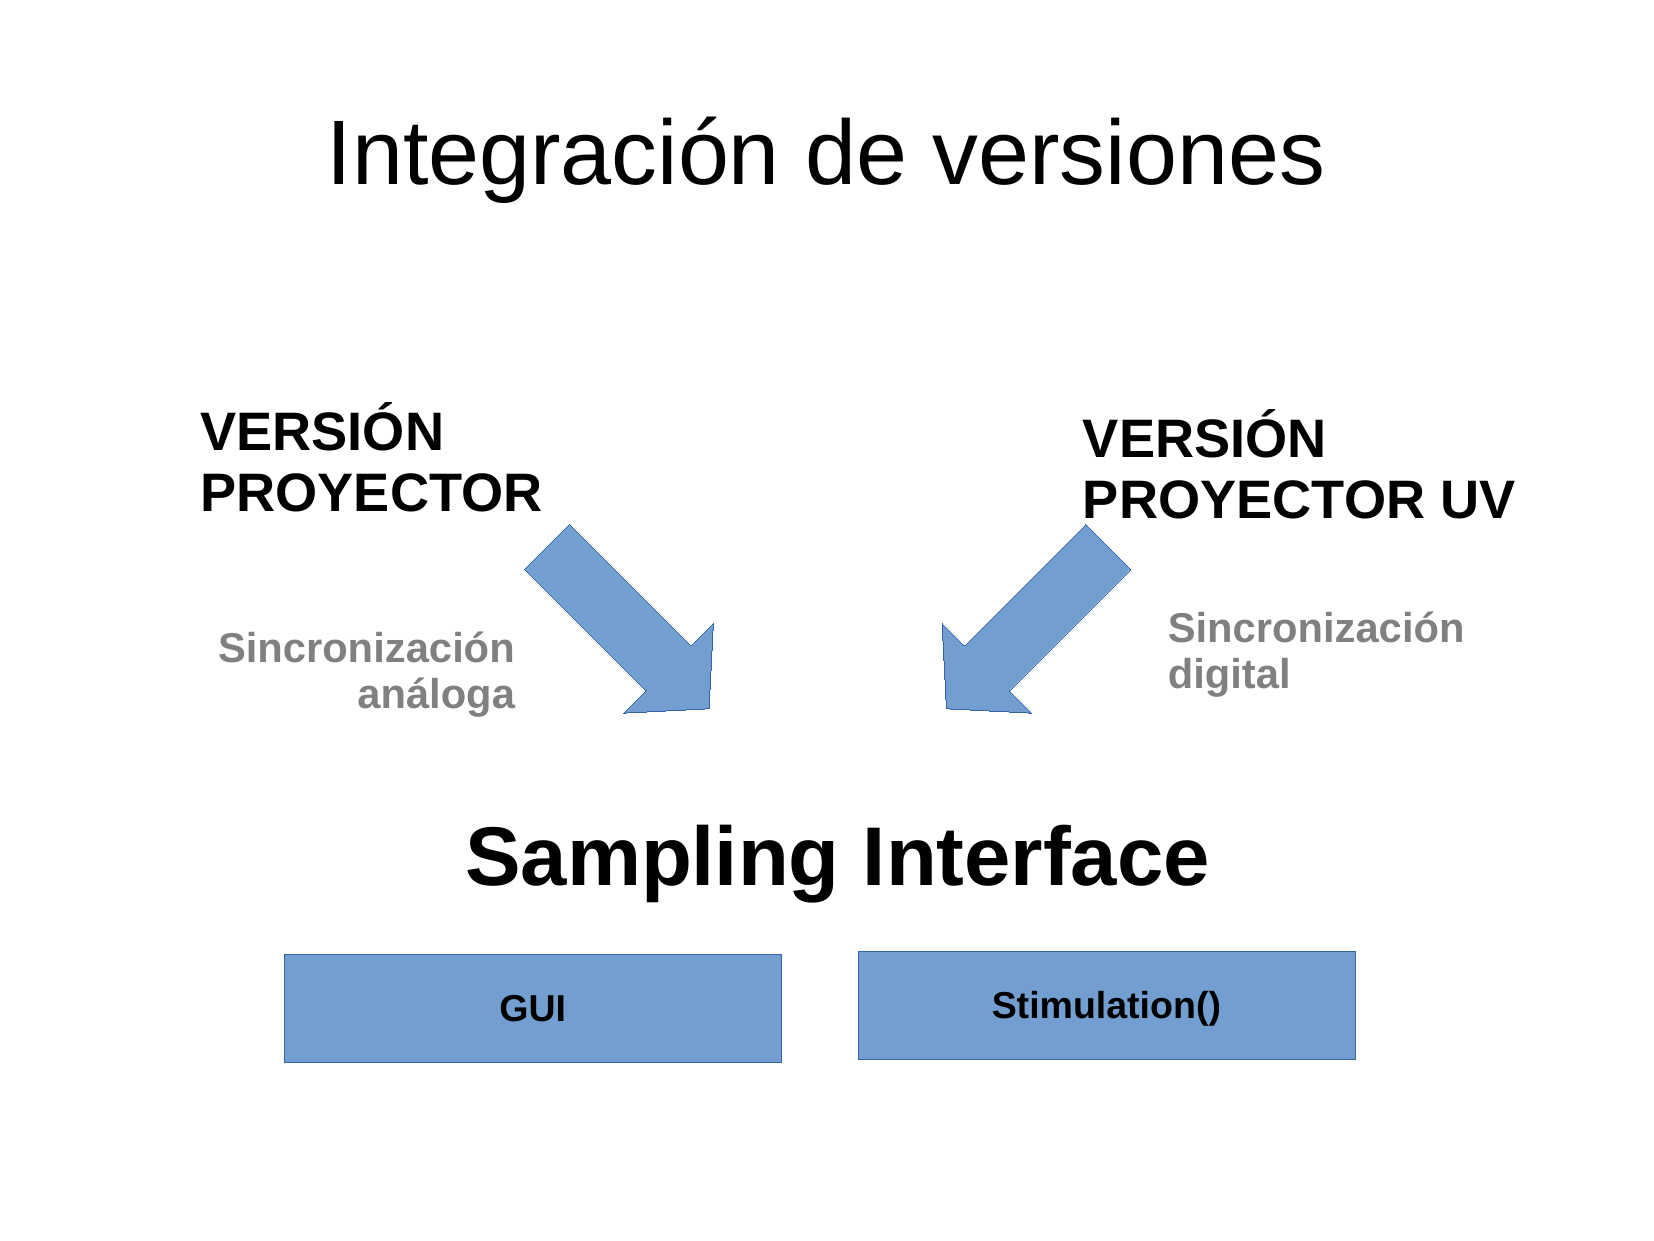

# Integración de versiones
VERSIÓN PROYECTOR
VERSIÓN PROYECTOR UV
Sincronización digital
Sincronización análoga
Sampling Interface
Stimulation()
GUI